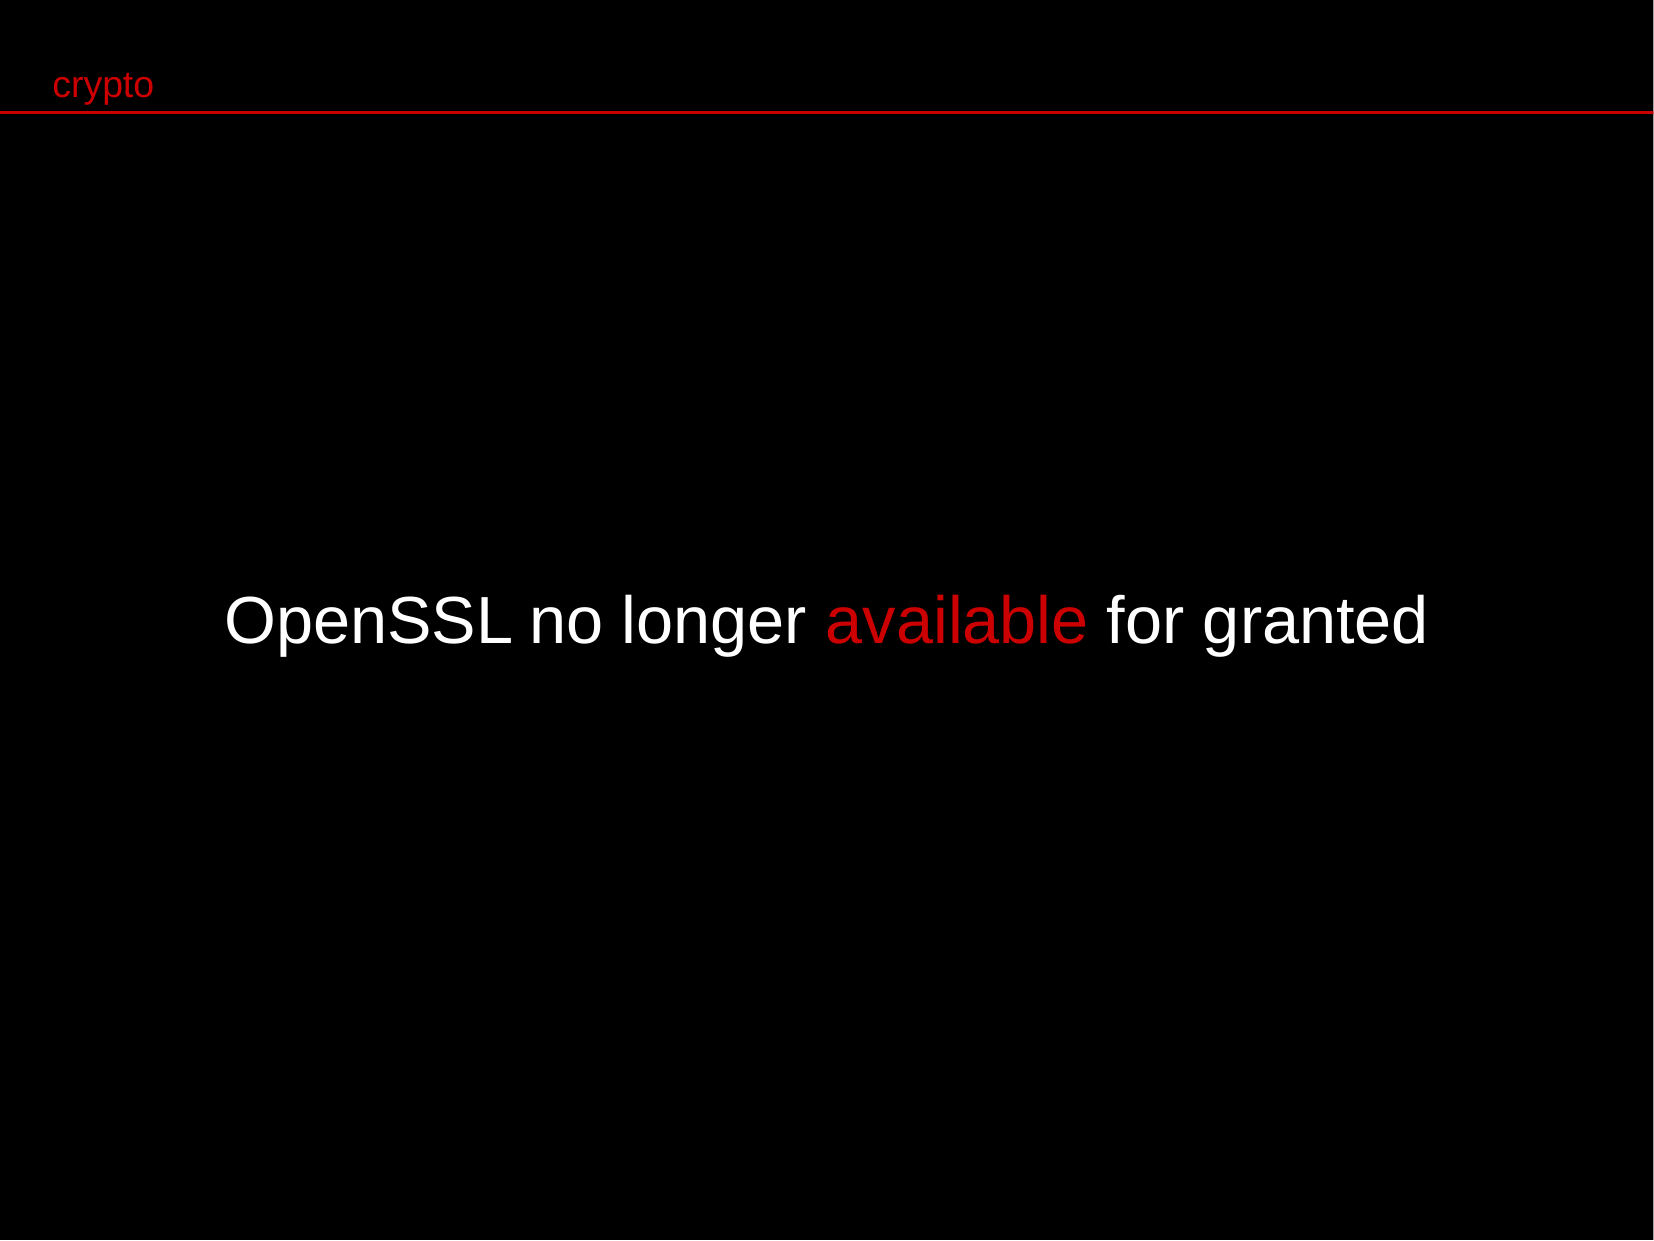

# OpenSSL no longer available for granted
crypto